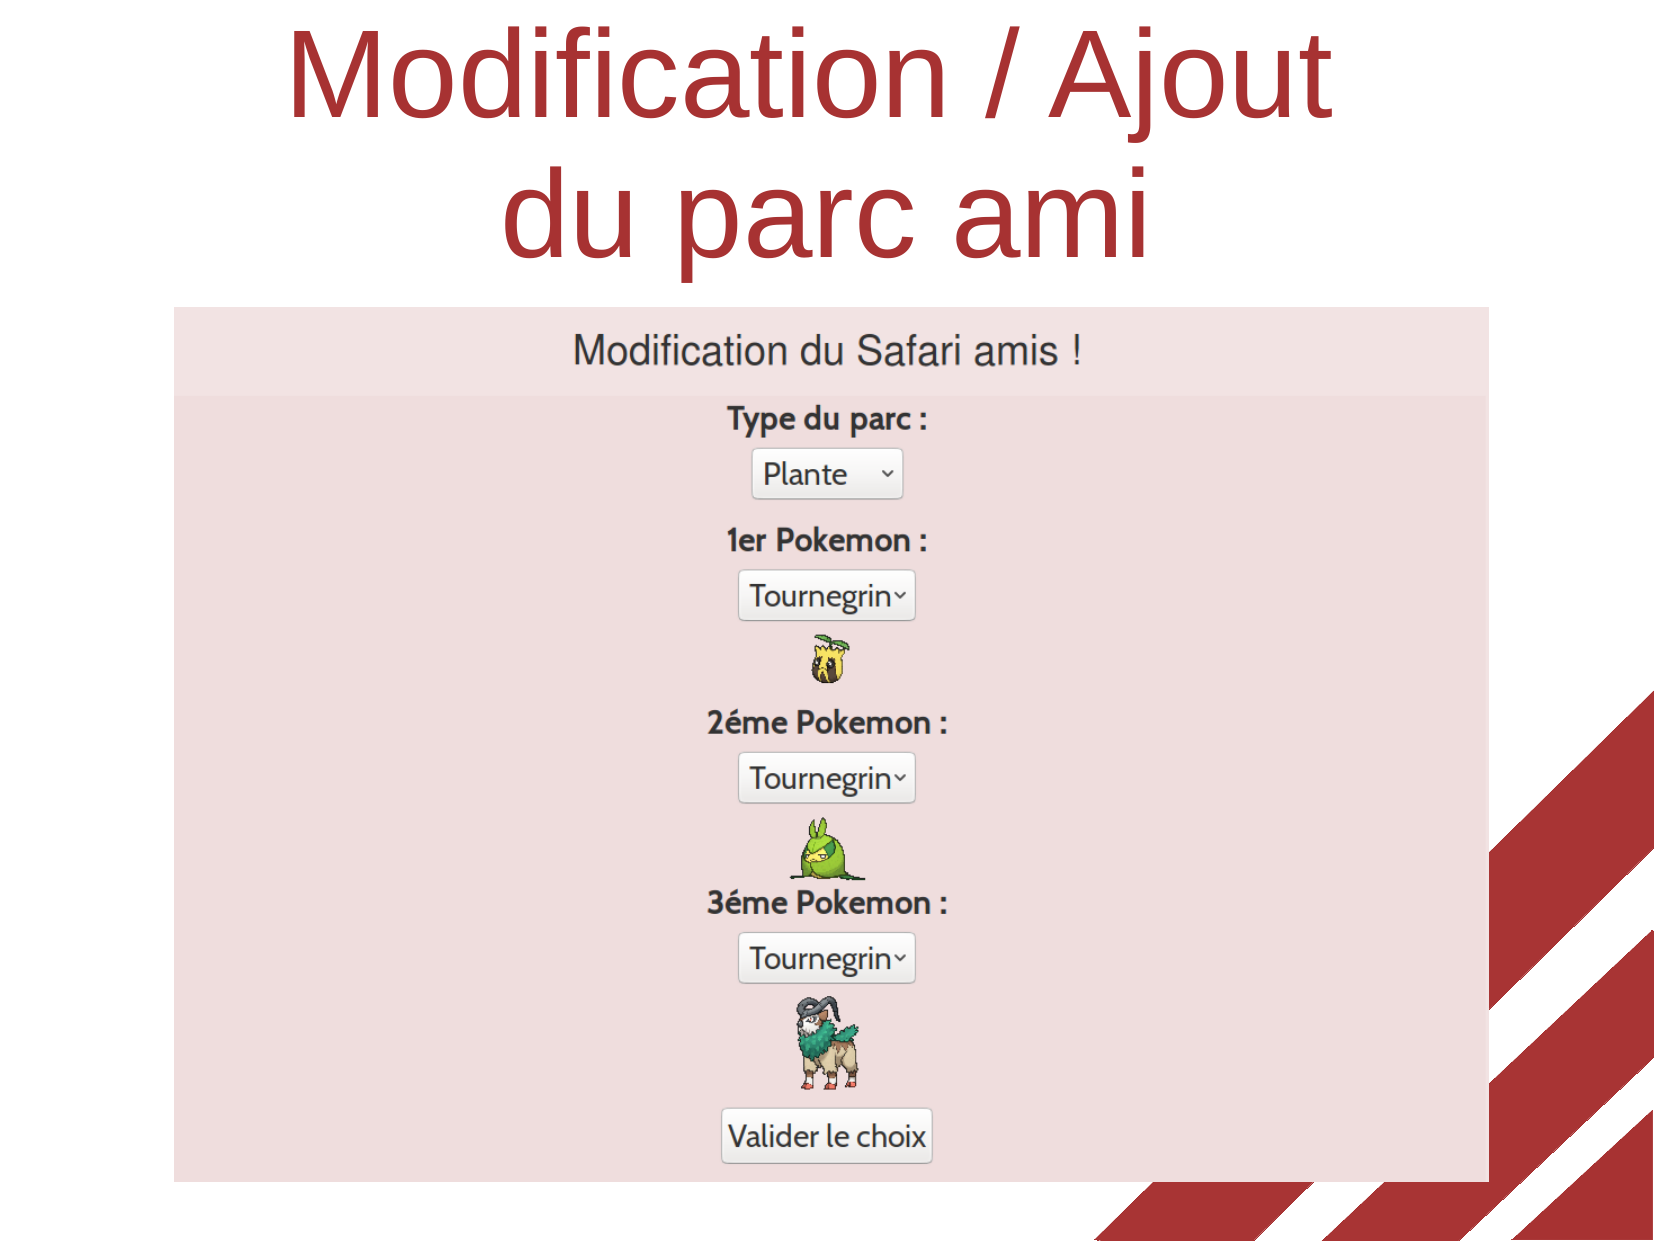

# Modification / Ajout du parc ami